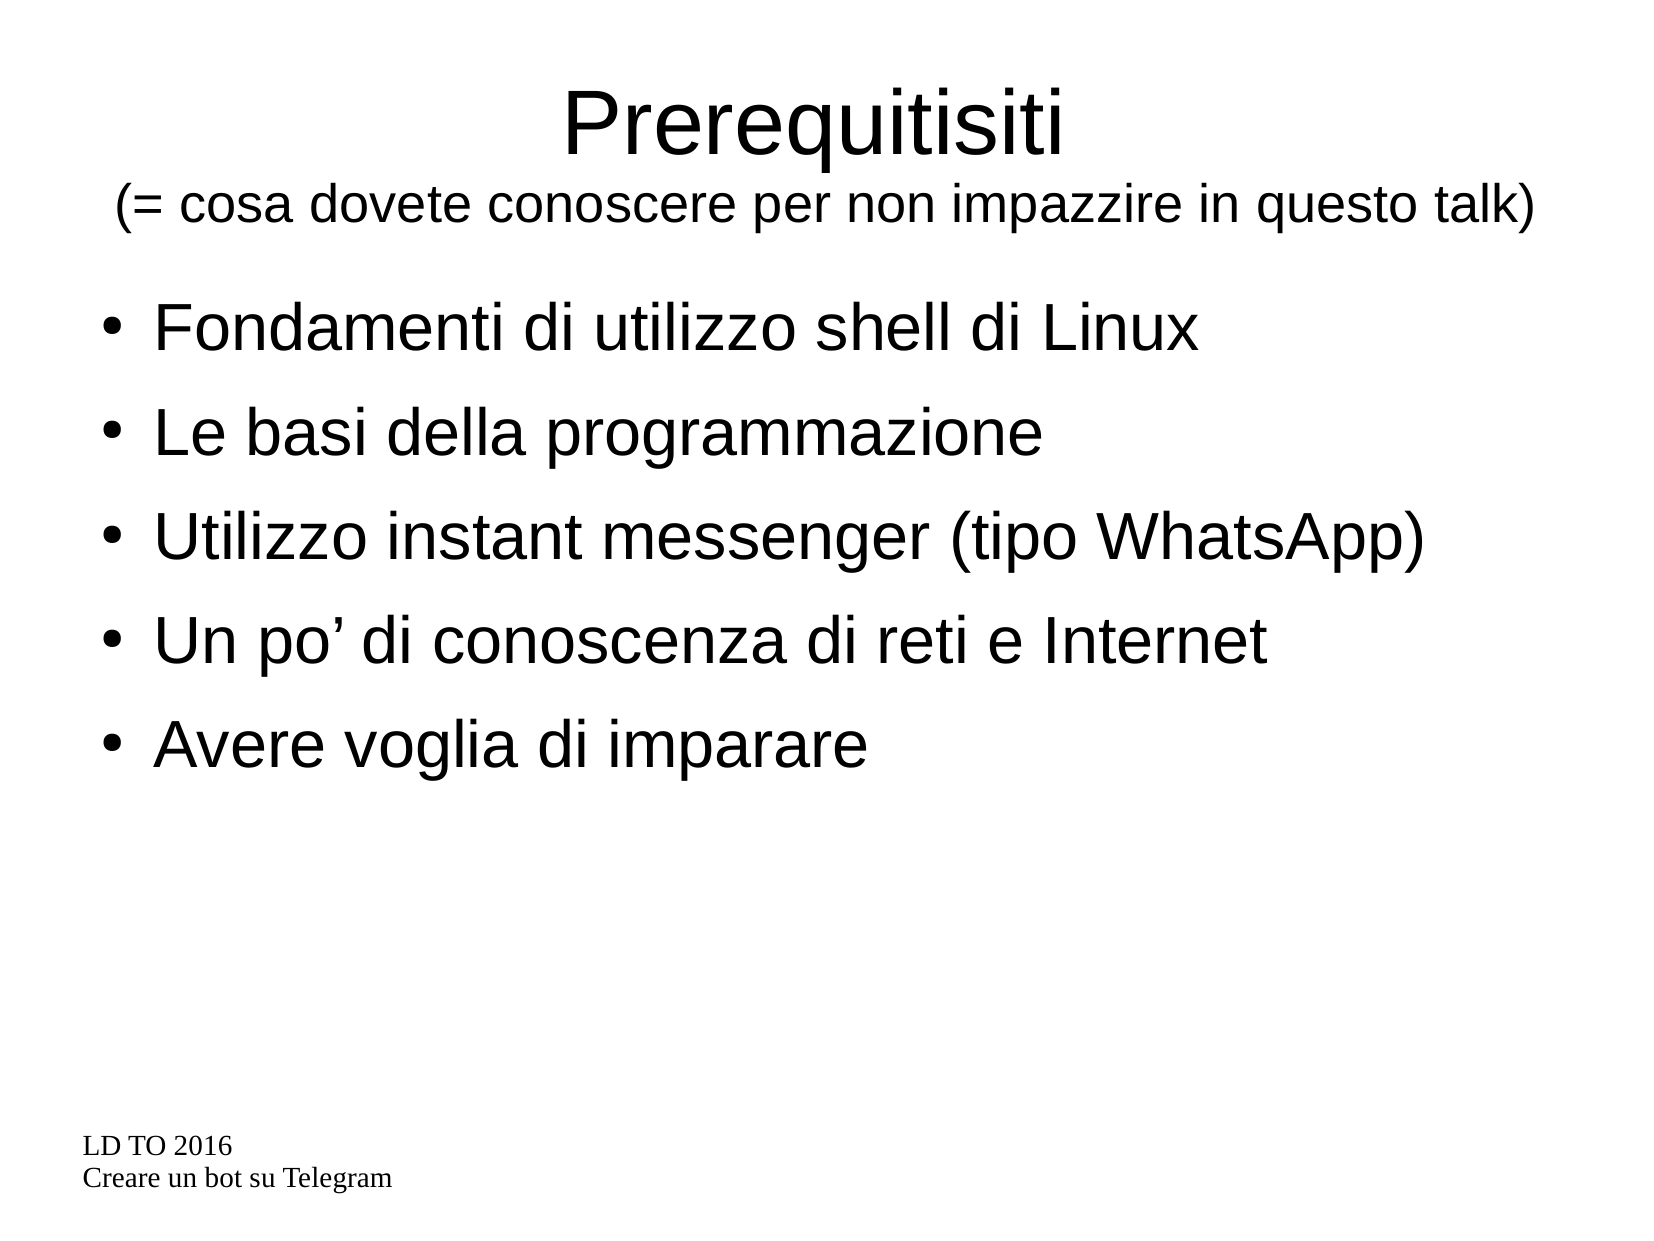

# Prerequitisiti (= cosa dovete conoscere per non impazzire in questo talk)
Fondamenti di utilizzo shell di Linux
Le basi della programmazione
Utilizzo instant messenger (tipo WhatsApp)
Un po’ di conoscenza di reti e Internet
Avere voglia di imparare